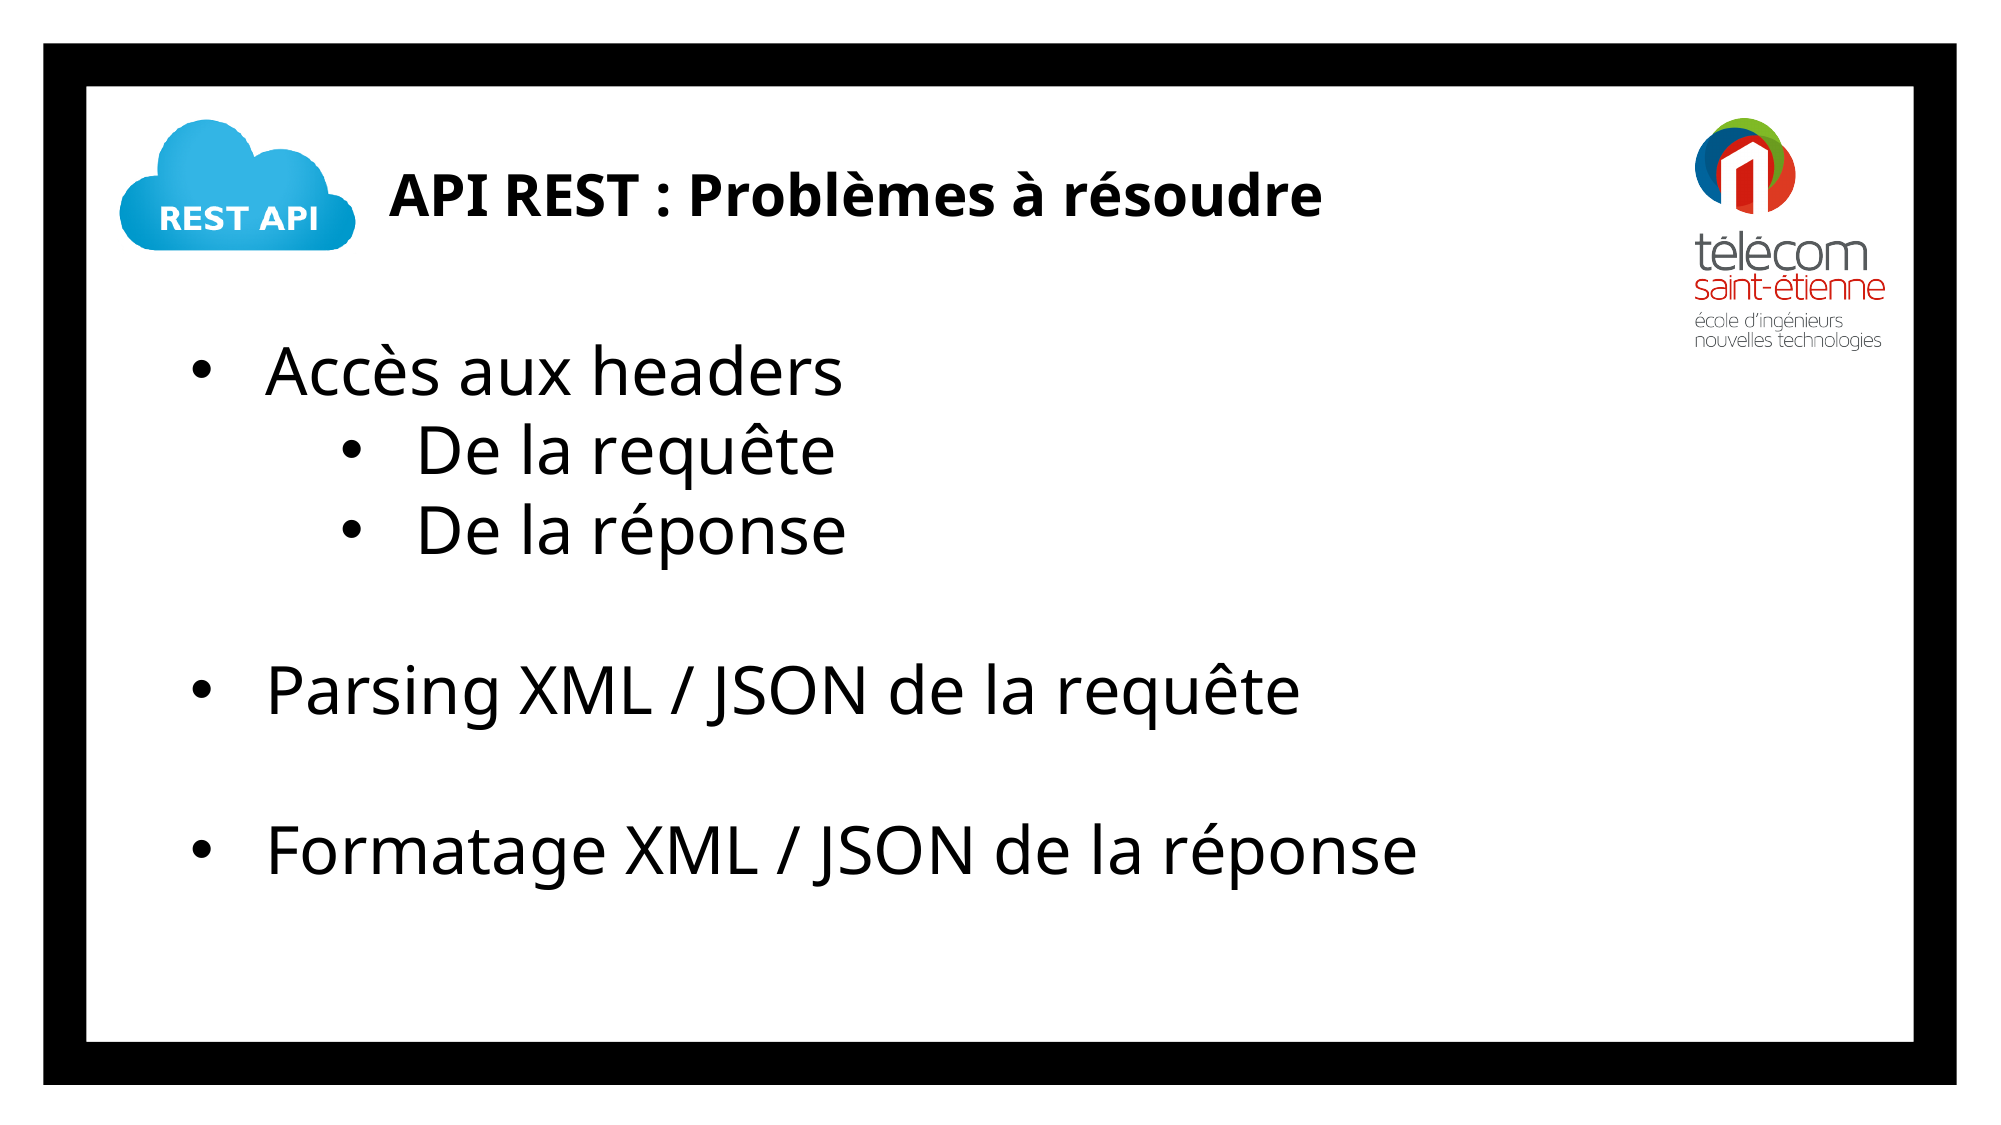

# API REST : Problèmes à résoudre
Accès aux headers
De la requête
De la réponse
Parsing XML / JSON de la requête
Formatage XML / JSON de la réponse